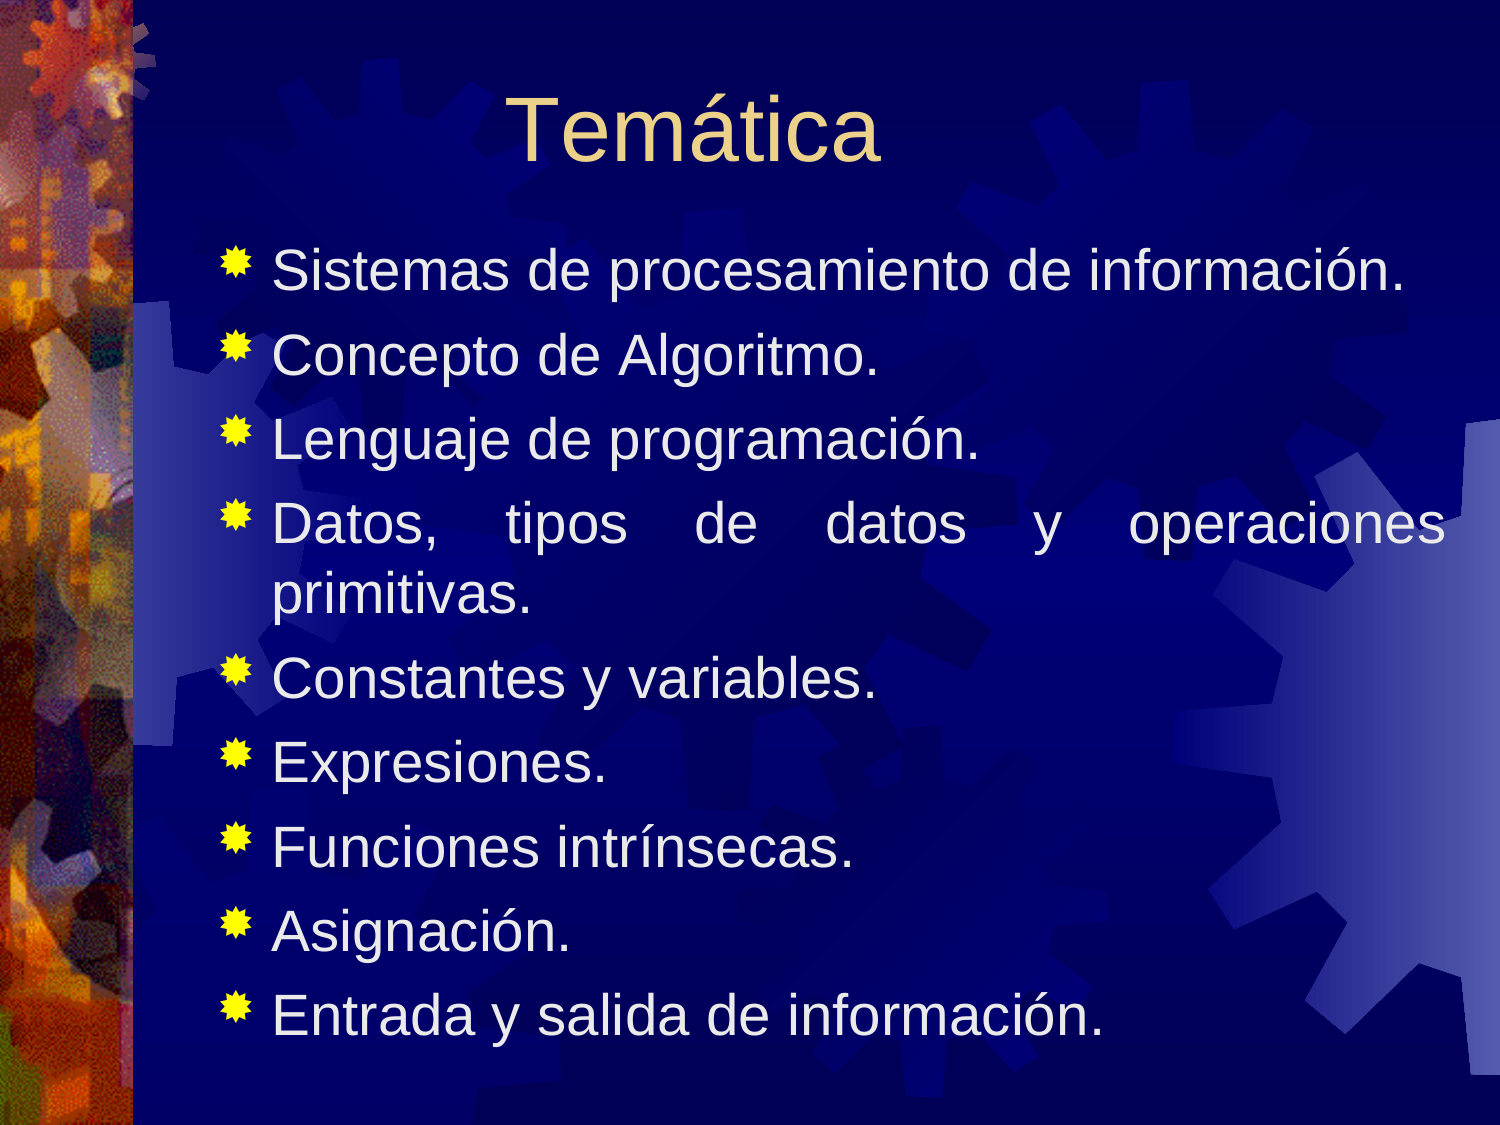

# Temática
Sistemas de procesamiento de información.
Concepto de Algoritmo.
Lenguaje de programación.
Datos, tipos de datos y operaciones primitivas.
Constantes y variables.
Expresiones.
Funciones intrínsecas.
Asignación.
Entrada y salida de información.